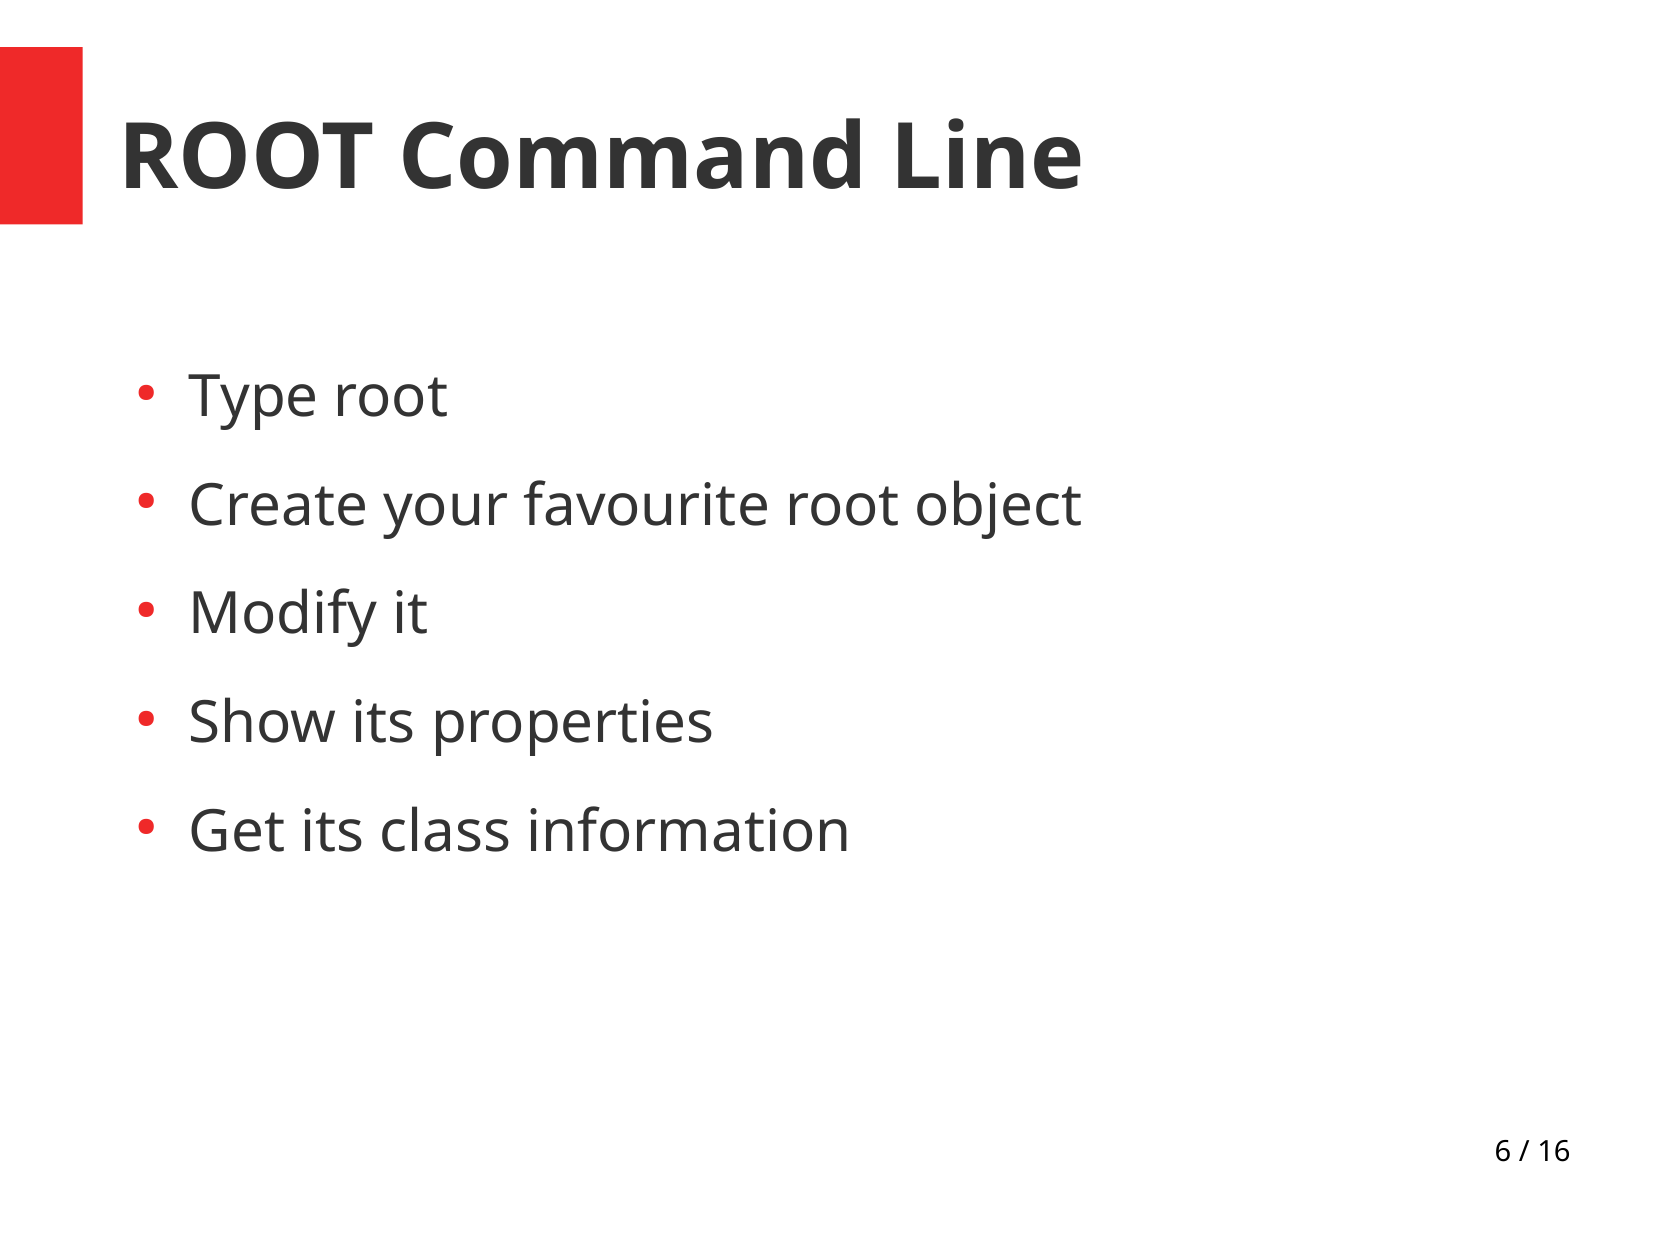

# ROOT Command Line
Type root
Create your favourite root object
Modify it
Show its properties
Get its class information
6